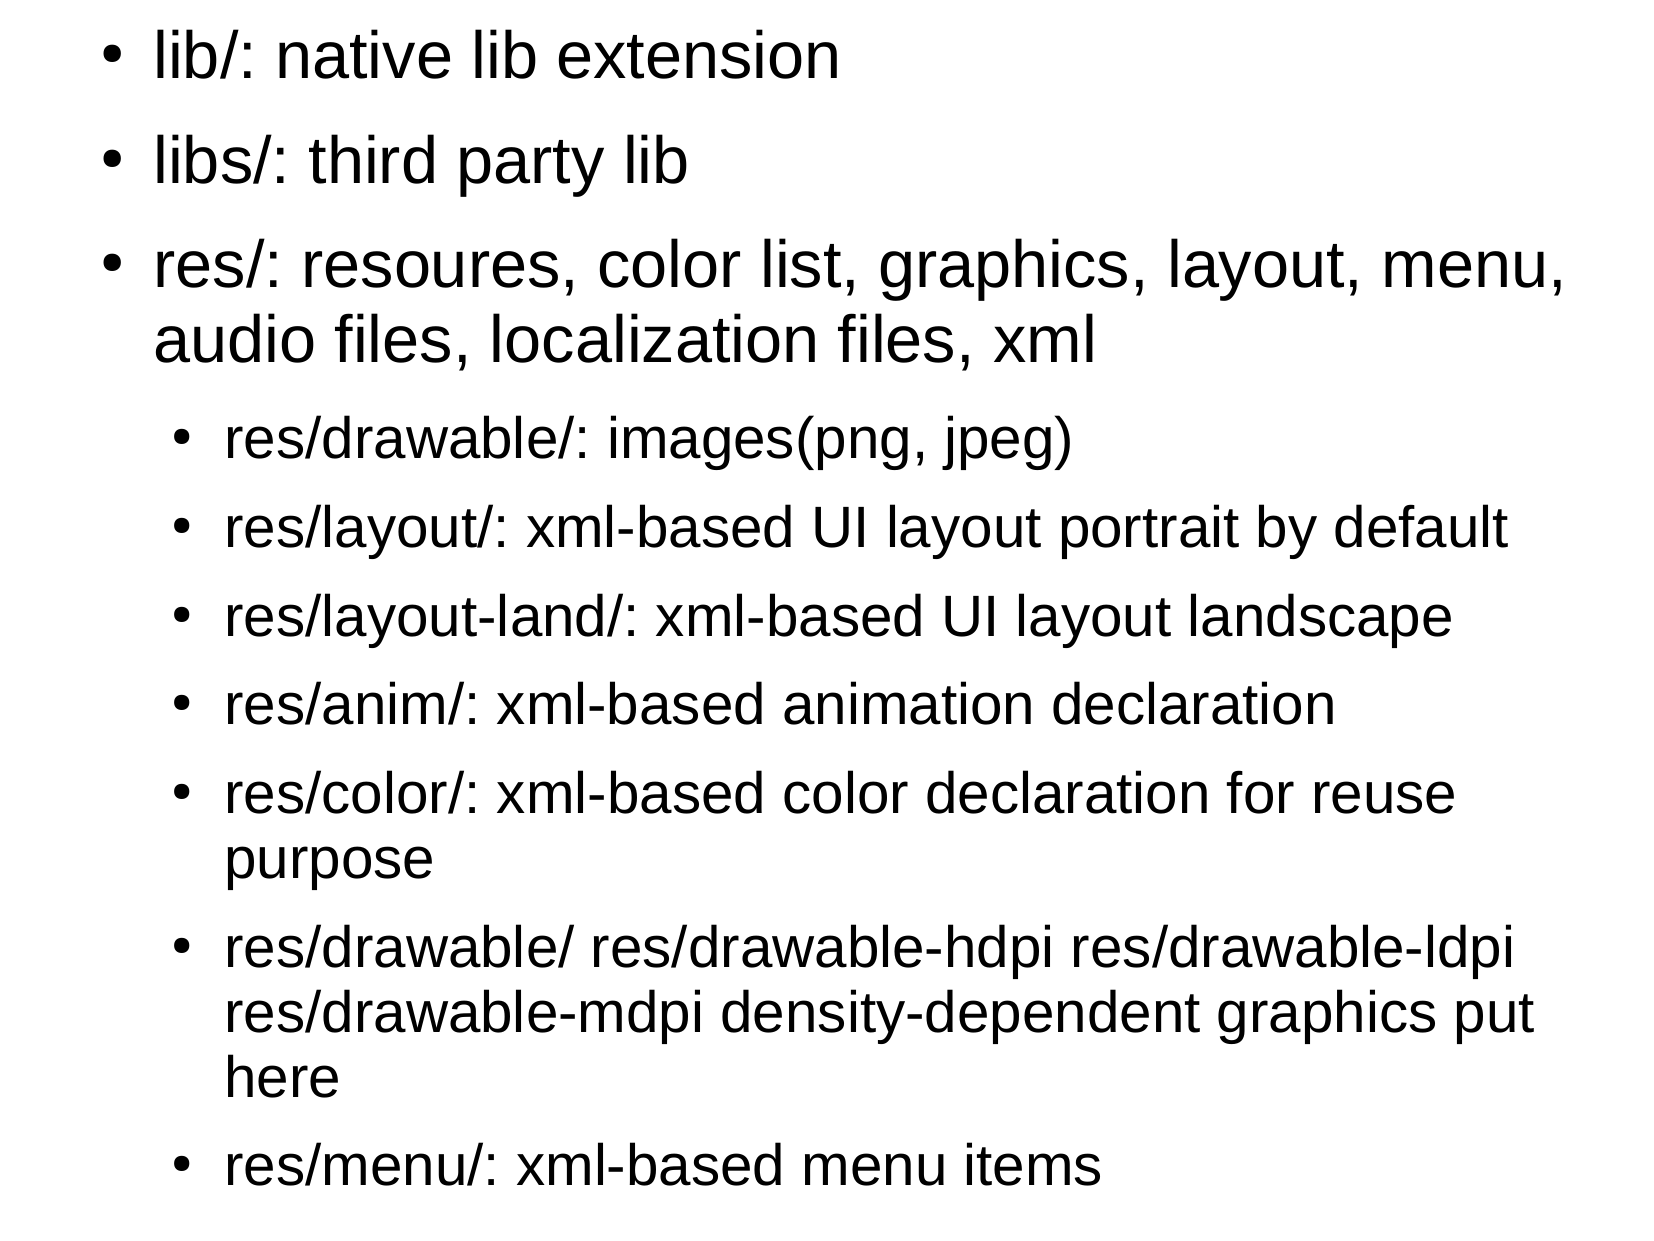

# lib/: native lib extension
libs/: third party lib
res/: resoures, color list, graphics, layout, menu, audio files, localization files, xml
res/drawable/: images(png, jpeg)
res/layout/: xml-based UI layout portrait by default
res/layout-land/: xml-based UI layout landscape
res/anim/: xml-based animation declaration
res/color/: xml-based color declaration for reuse purpose
res/drawable/ res/drawable-hdpi res/drawable-ldpi res/drawable-mdpi density-dependent graphics put here
res/menu/: xml-based menu items